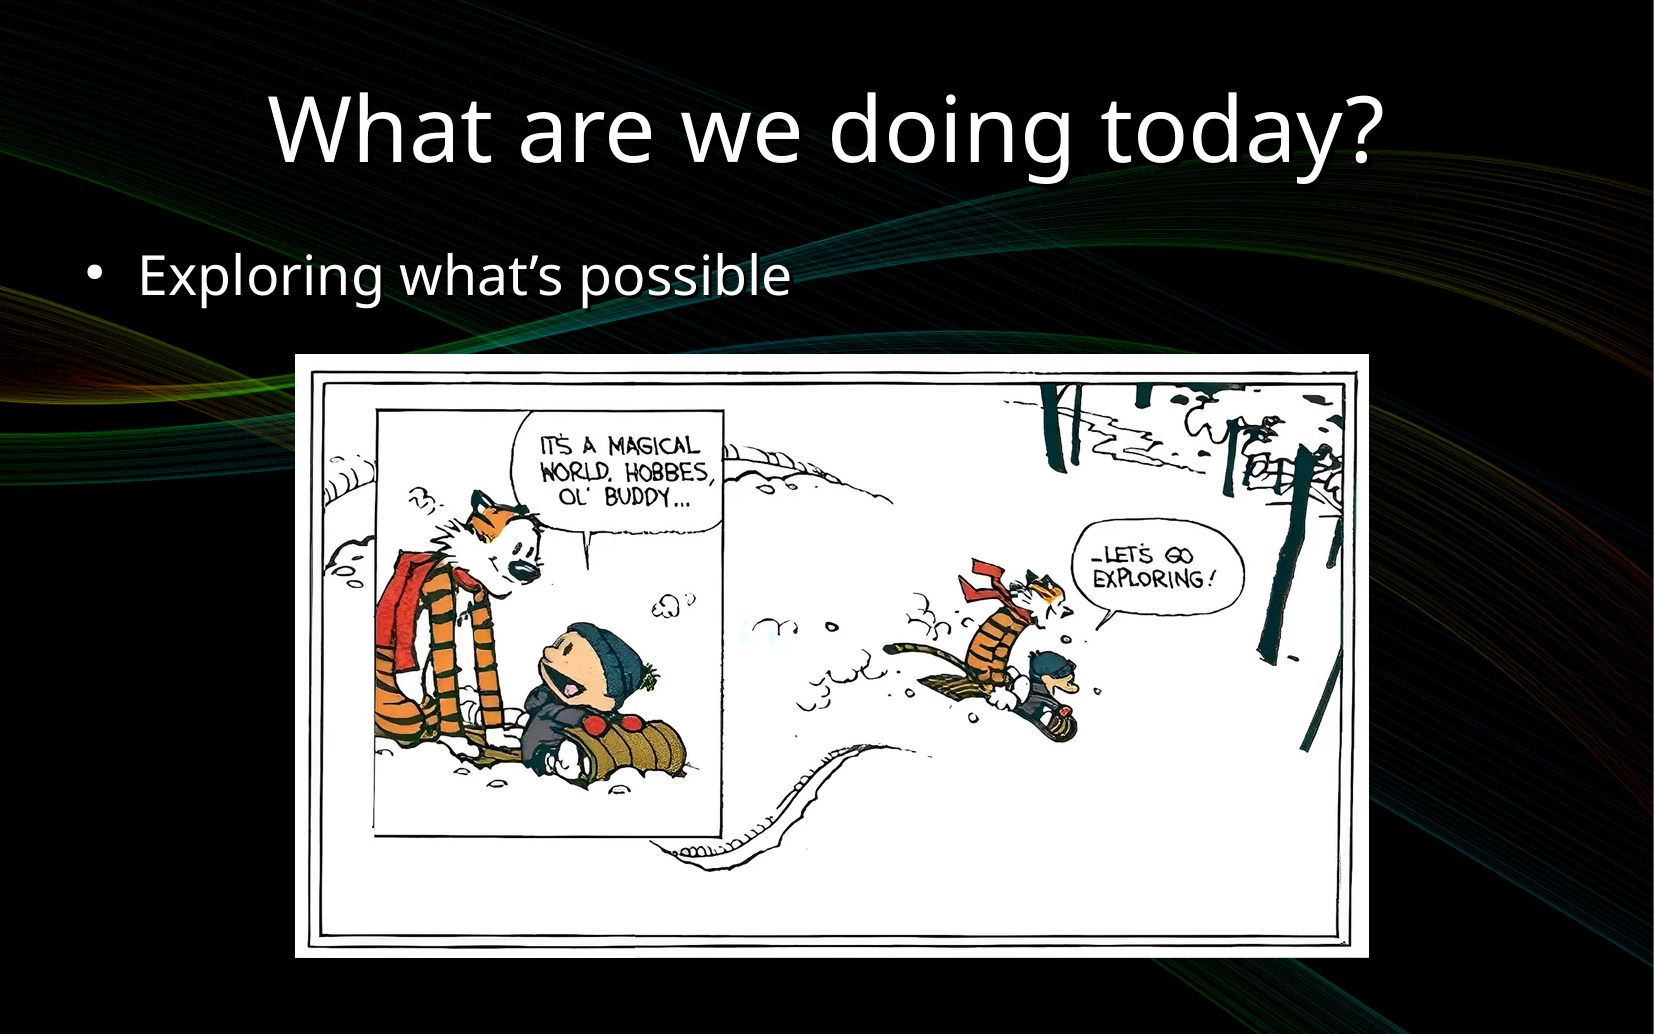

# What are we doing today?
Exploring what’s possible